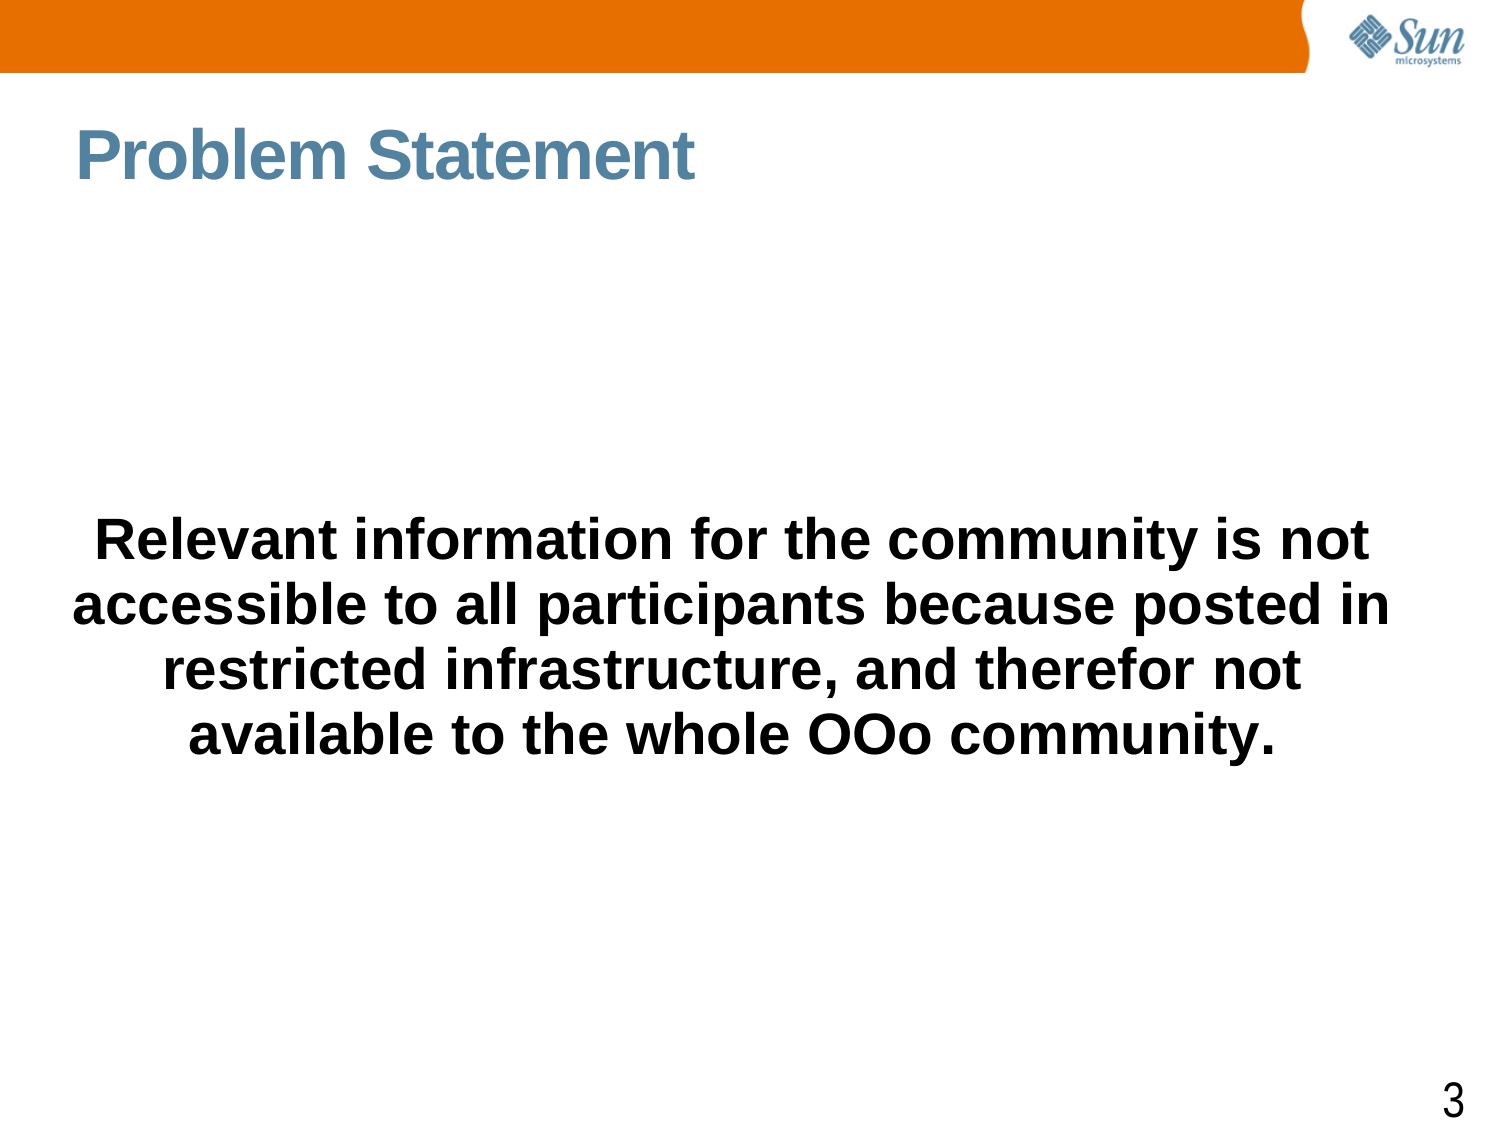

# Problem Statement
Relevant information for the community is not accessible to all participants because posted in restricted infrastructure, and therefor not available to the whole OOo community.